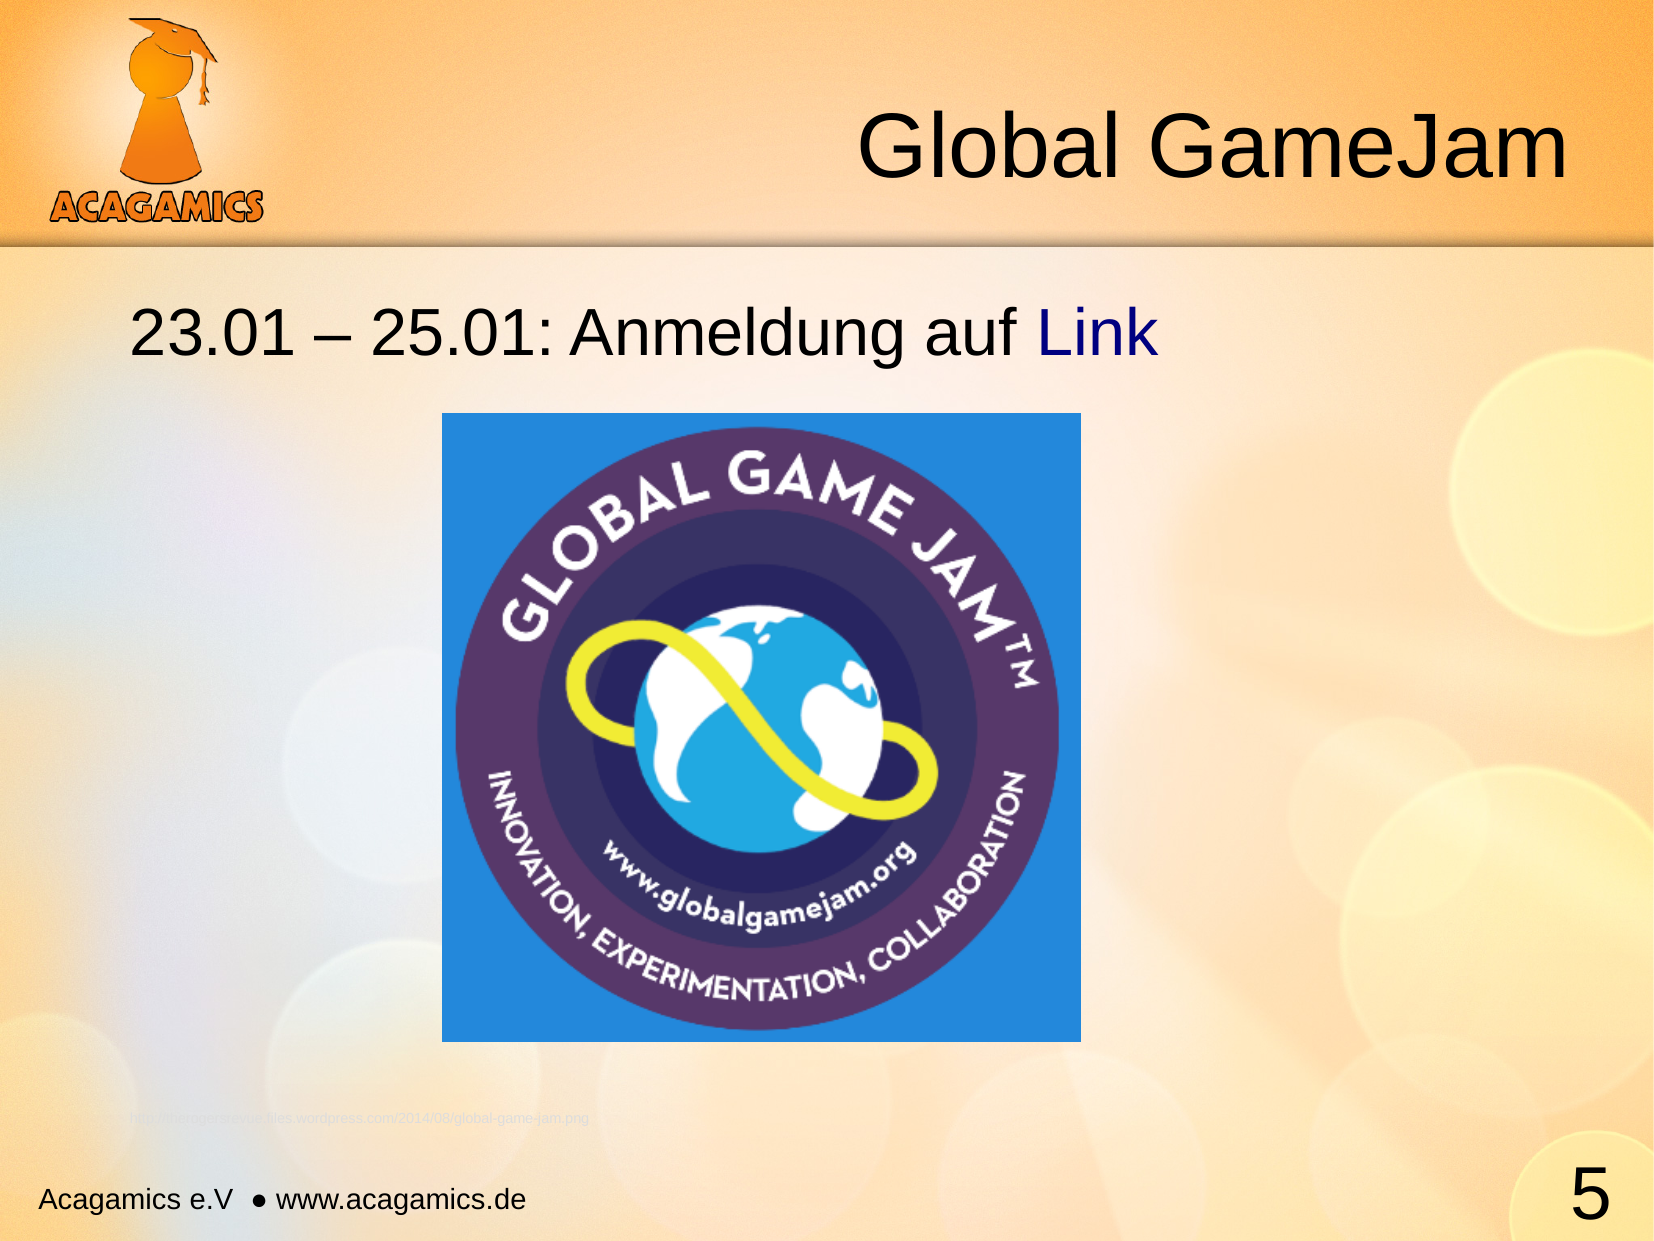

# Global GameJam
23.01 – 25.01: Anmeldung auf Link
http://therogersrevue.files.wordpress.com/2014/08/global-game-jam.png
5